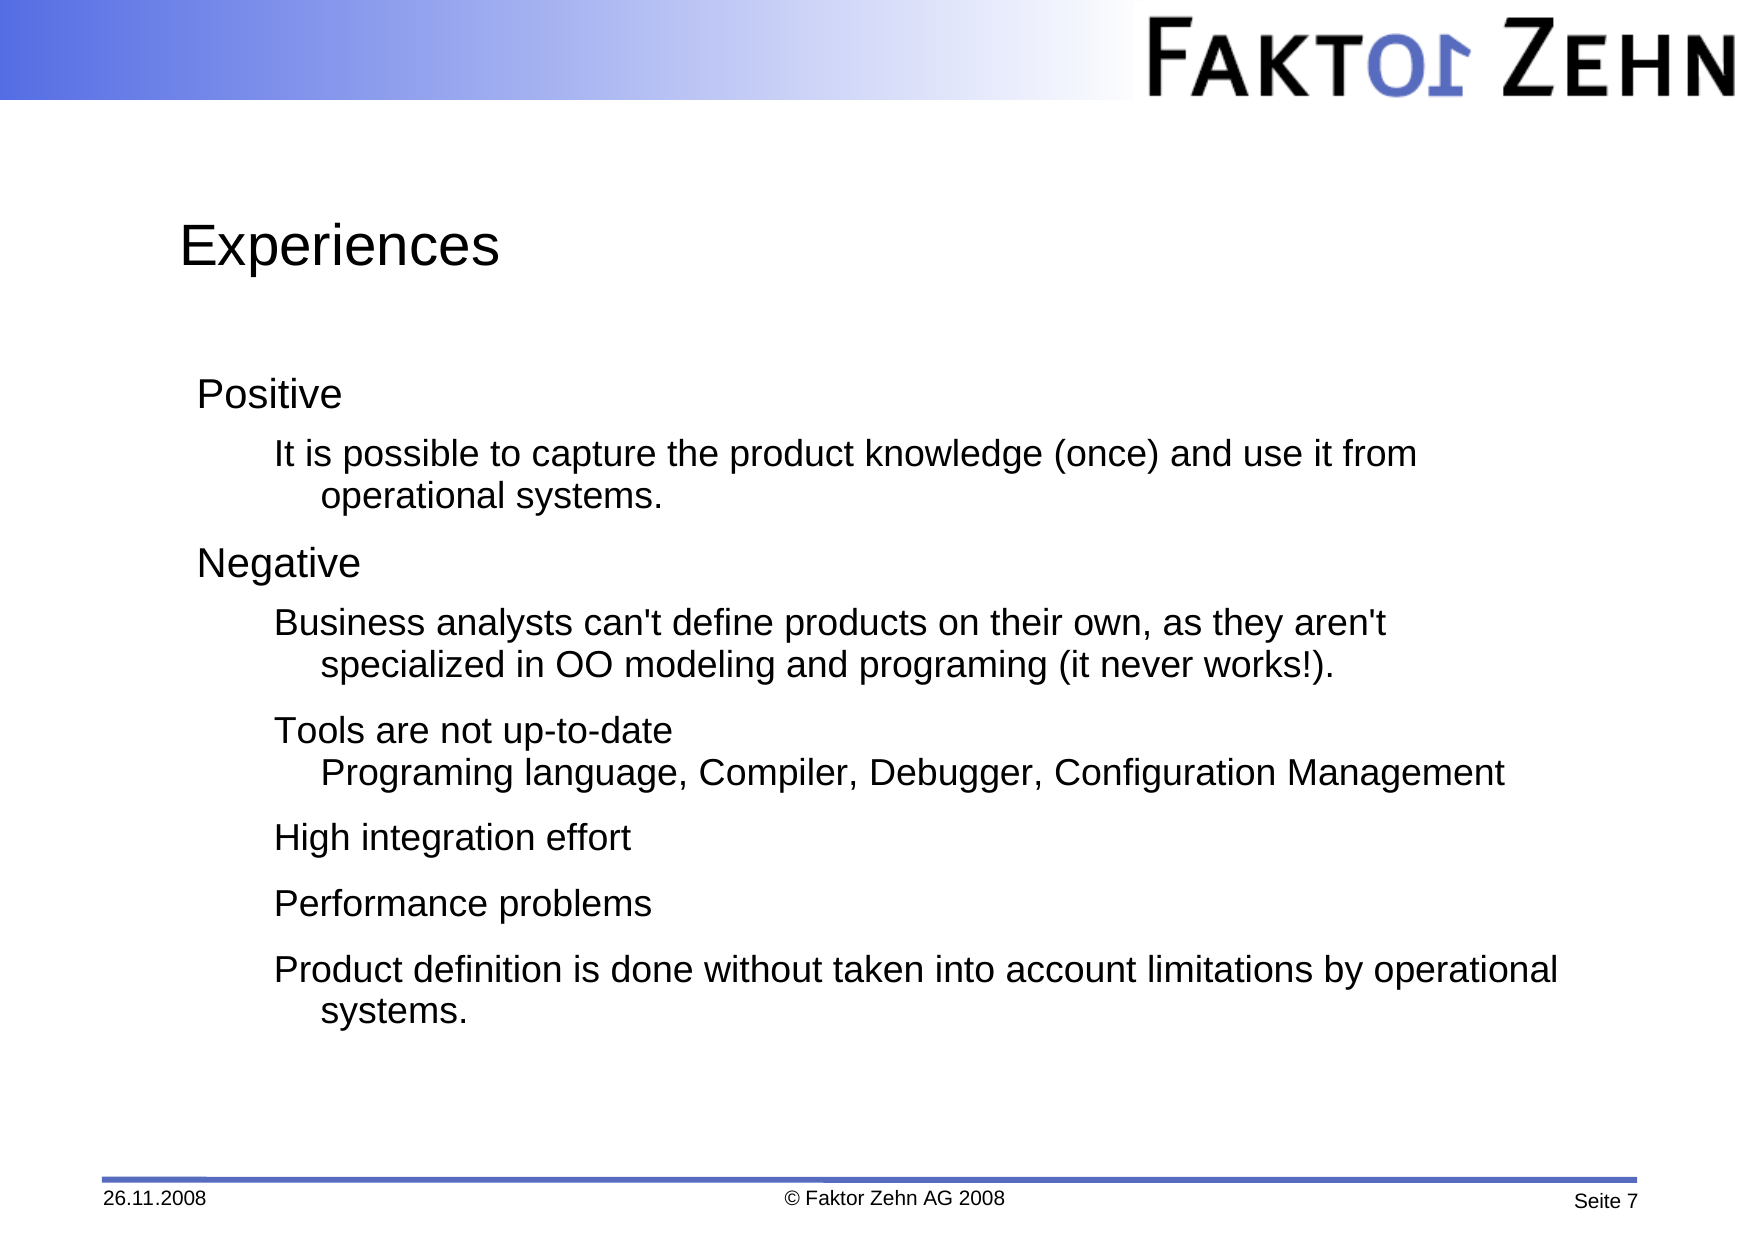

# Experiences
Positive
It is possible to capture the product knowledge (once) and use it from operational systems.
Negative
Business analysts can't define products on their own, as they aren't specialized in OO modeling and programing (it never works!).
Tools are not up-to-date
Programing language, Compiler, Debugger, Configuration Management
High integration effort
Performance problems
Product definition is done without taken into account limitations by operational systems.